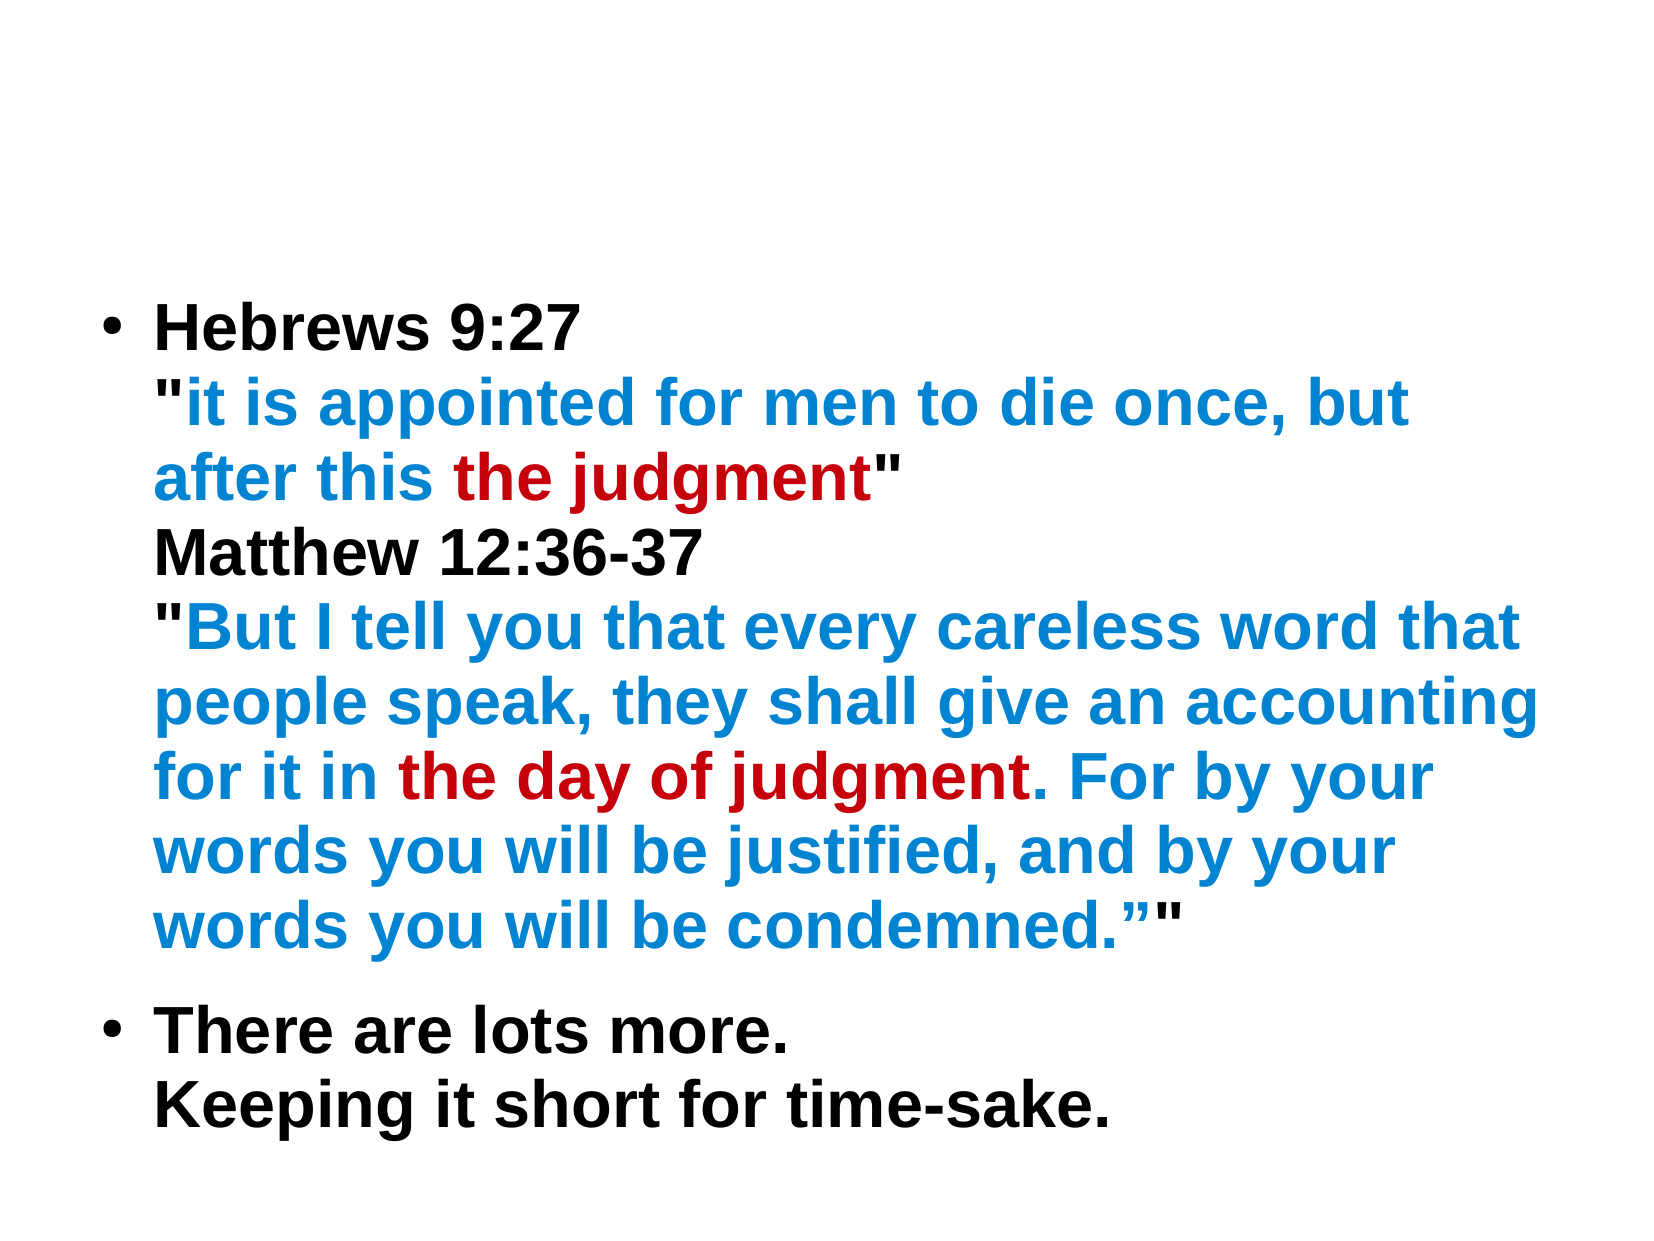

#
Hebrews 9:27
"it is appointed for men to die once, but after this the judgment"
Matthew 12:36-37
"But I tell you that every careless word that people speak, they shall give an accounting for it in the day of judgment. For by your words you will be justified, and by your words you will be condemned.”"
There are lots more.
Keeping it short for time-sake.